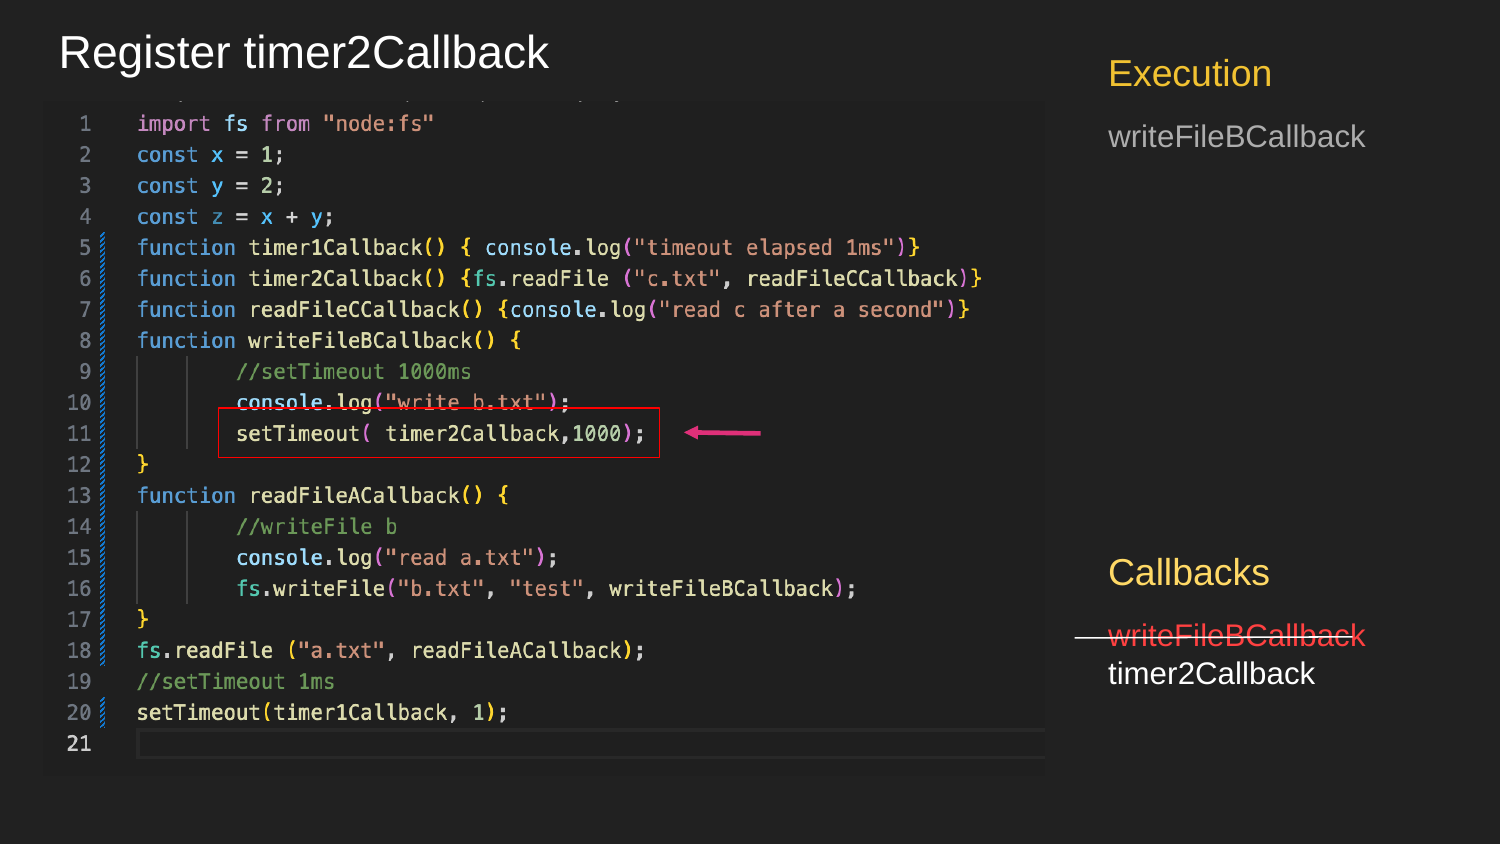

# Register timer2Callback
Execution
writeFileBCallback
Callbacks
writeFileBCallback
timer2Callback